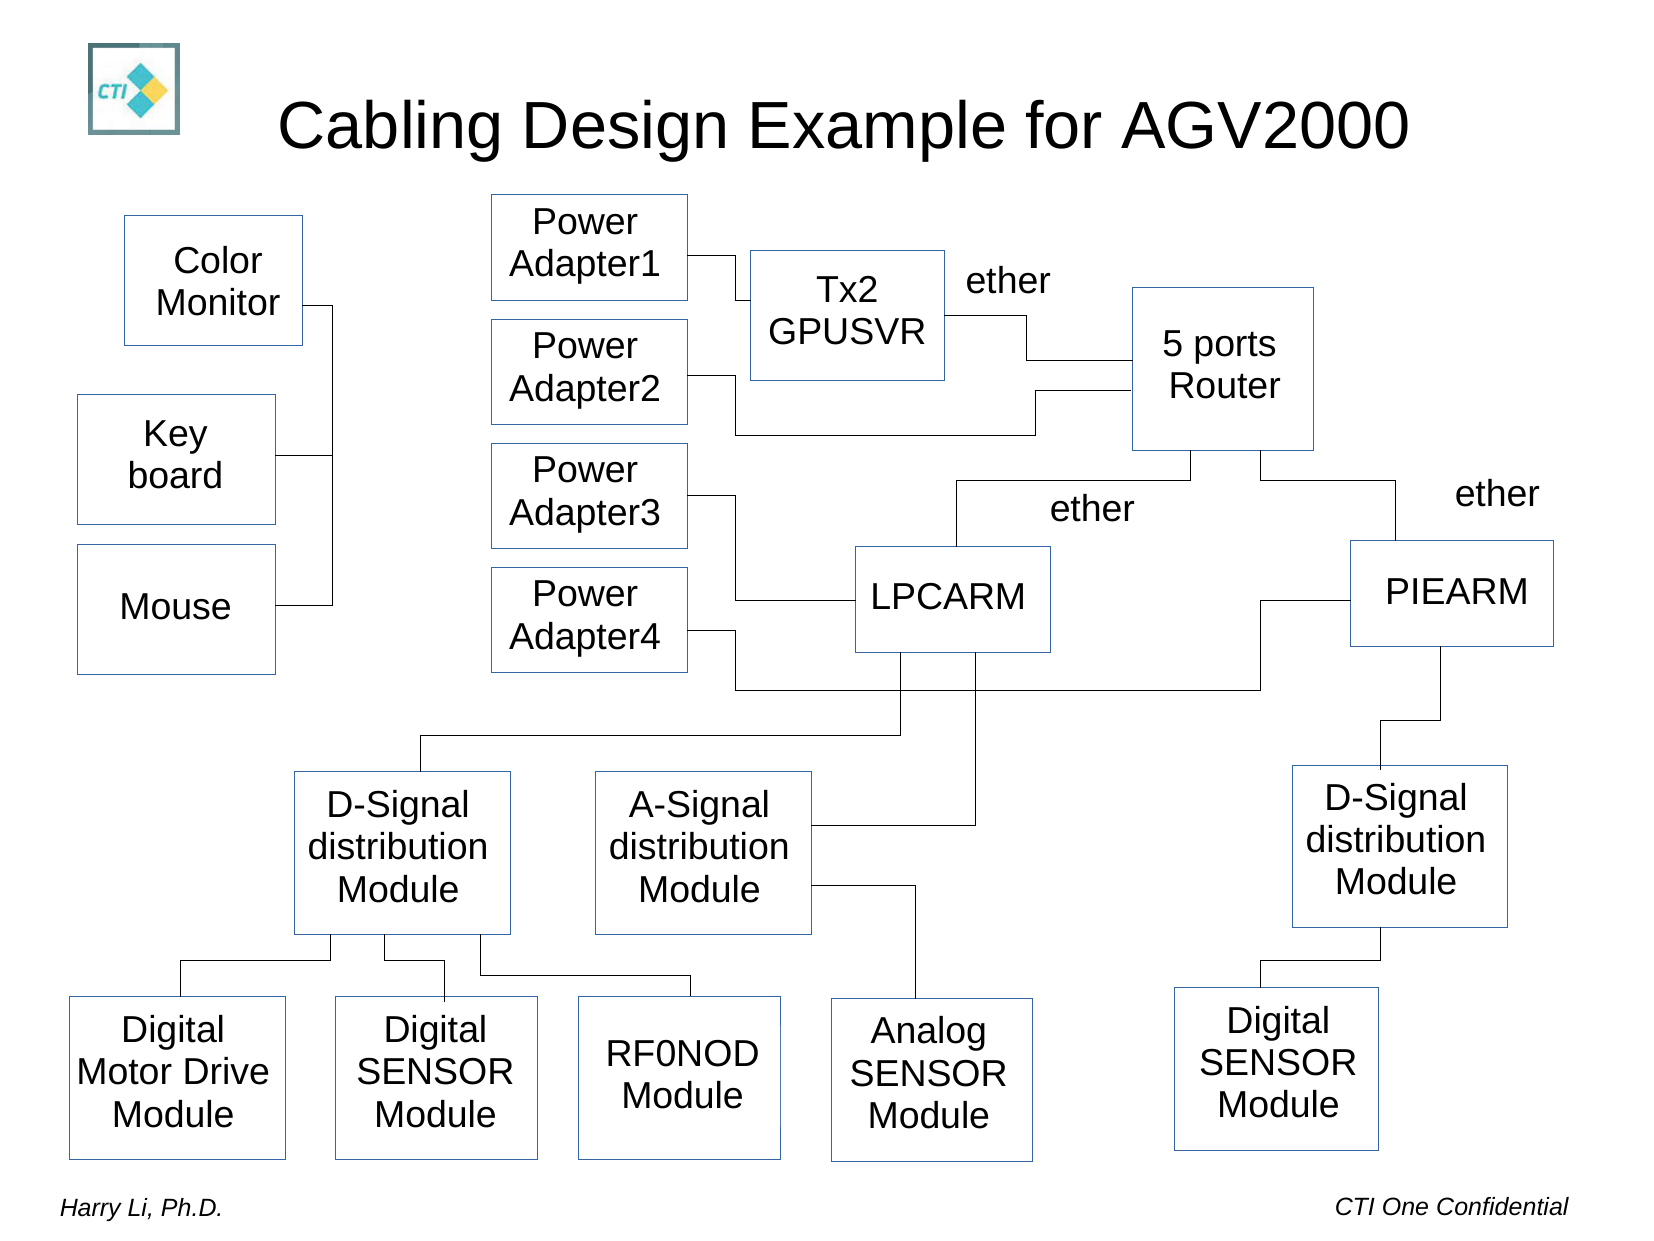

# Cabling Design Example for AGV2000
Power
Adapter1
Color Monitor
ether
Tx2 GPUSVR
5 ports
Router
Power
Adapter2
Key
board
Power
Adapter3
ether
ether
PIEARM
Power
Adapter4
LPCARM
Mouse
D-Signal distribution Module
D-Signal distribution Module
A-Signal distribution Module
Digital SENSOR
Module
Digital SENSOR
Module
Digital
Motor Drive
Module
Digital SENSOR
Module
Analog
SENSOR
Module
RF0NOD
Module
Harry Li, Ph.D.
CTI One Confidential